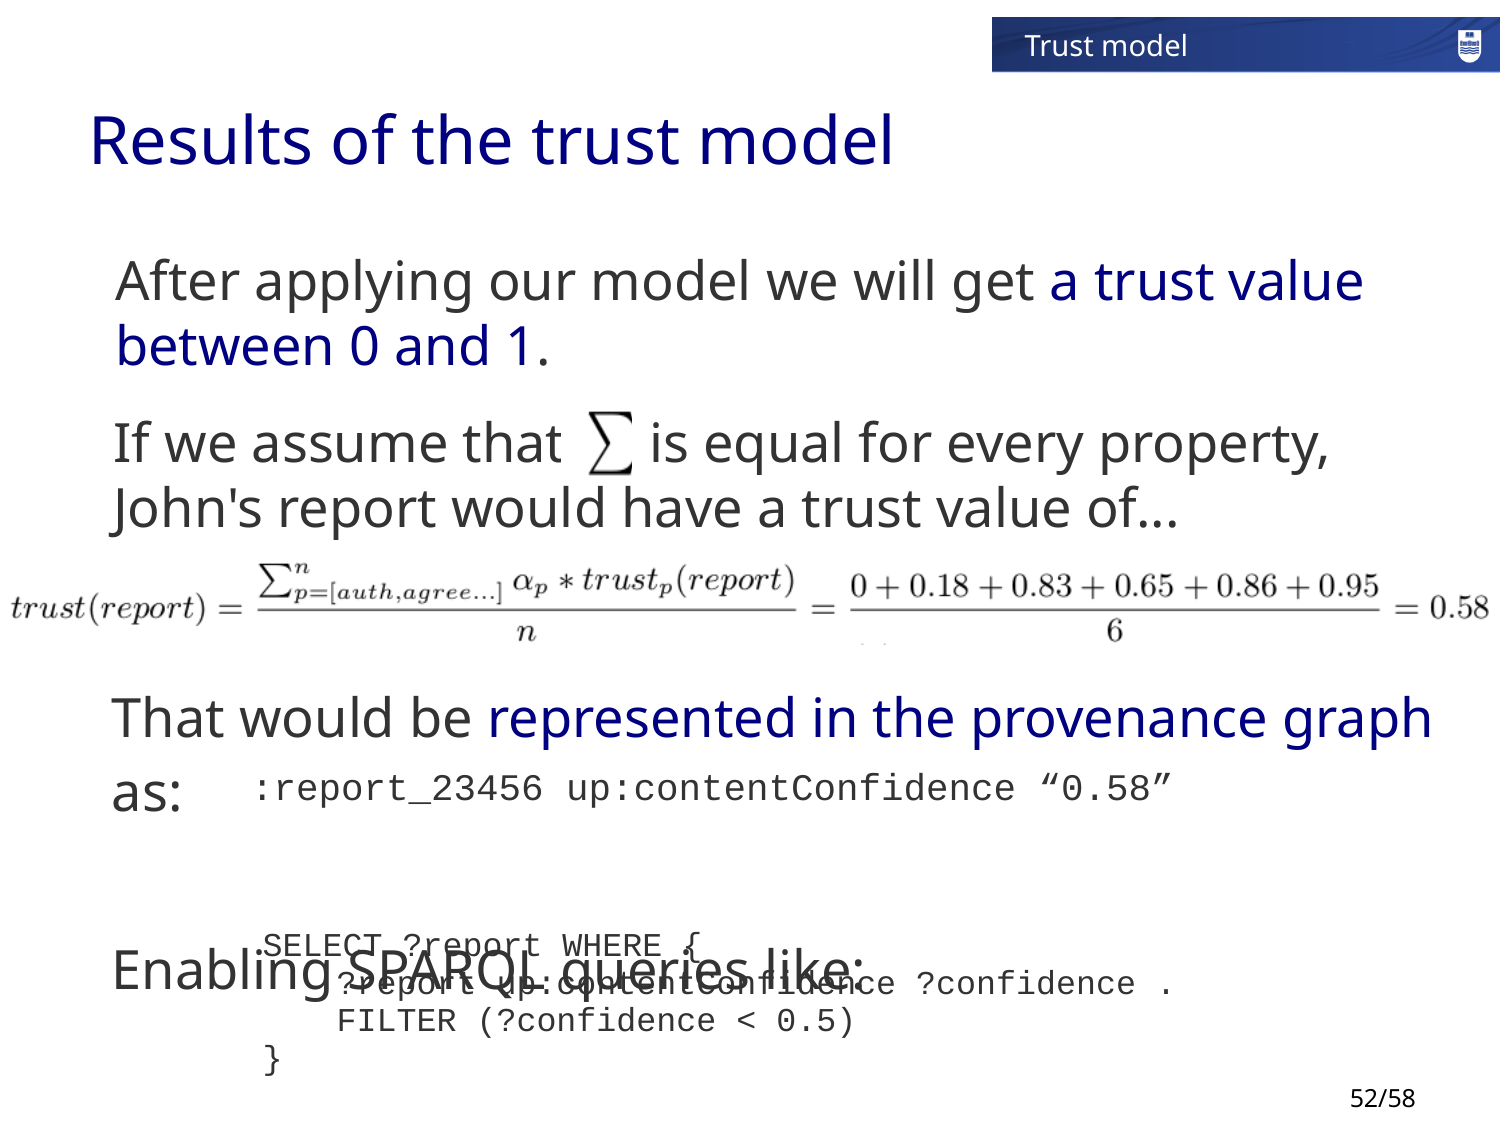

Trust model
# Results of the trust model
After applying our model we will get a trust value between 0 and 1.
If we assume that is equal for every property, John's report would have a trust value of...
That would be represented in the provenance graph as:
Enabling SPARQL queries like:
:report_23456 up:contentConfidence “0.58”
SELECT ?report WHERE {
	?report up:contentConfidence ?confidence .
	FILTER (?confidence < 0.5)
}